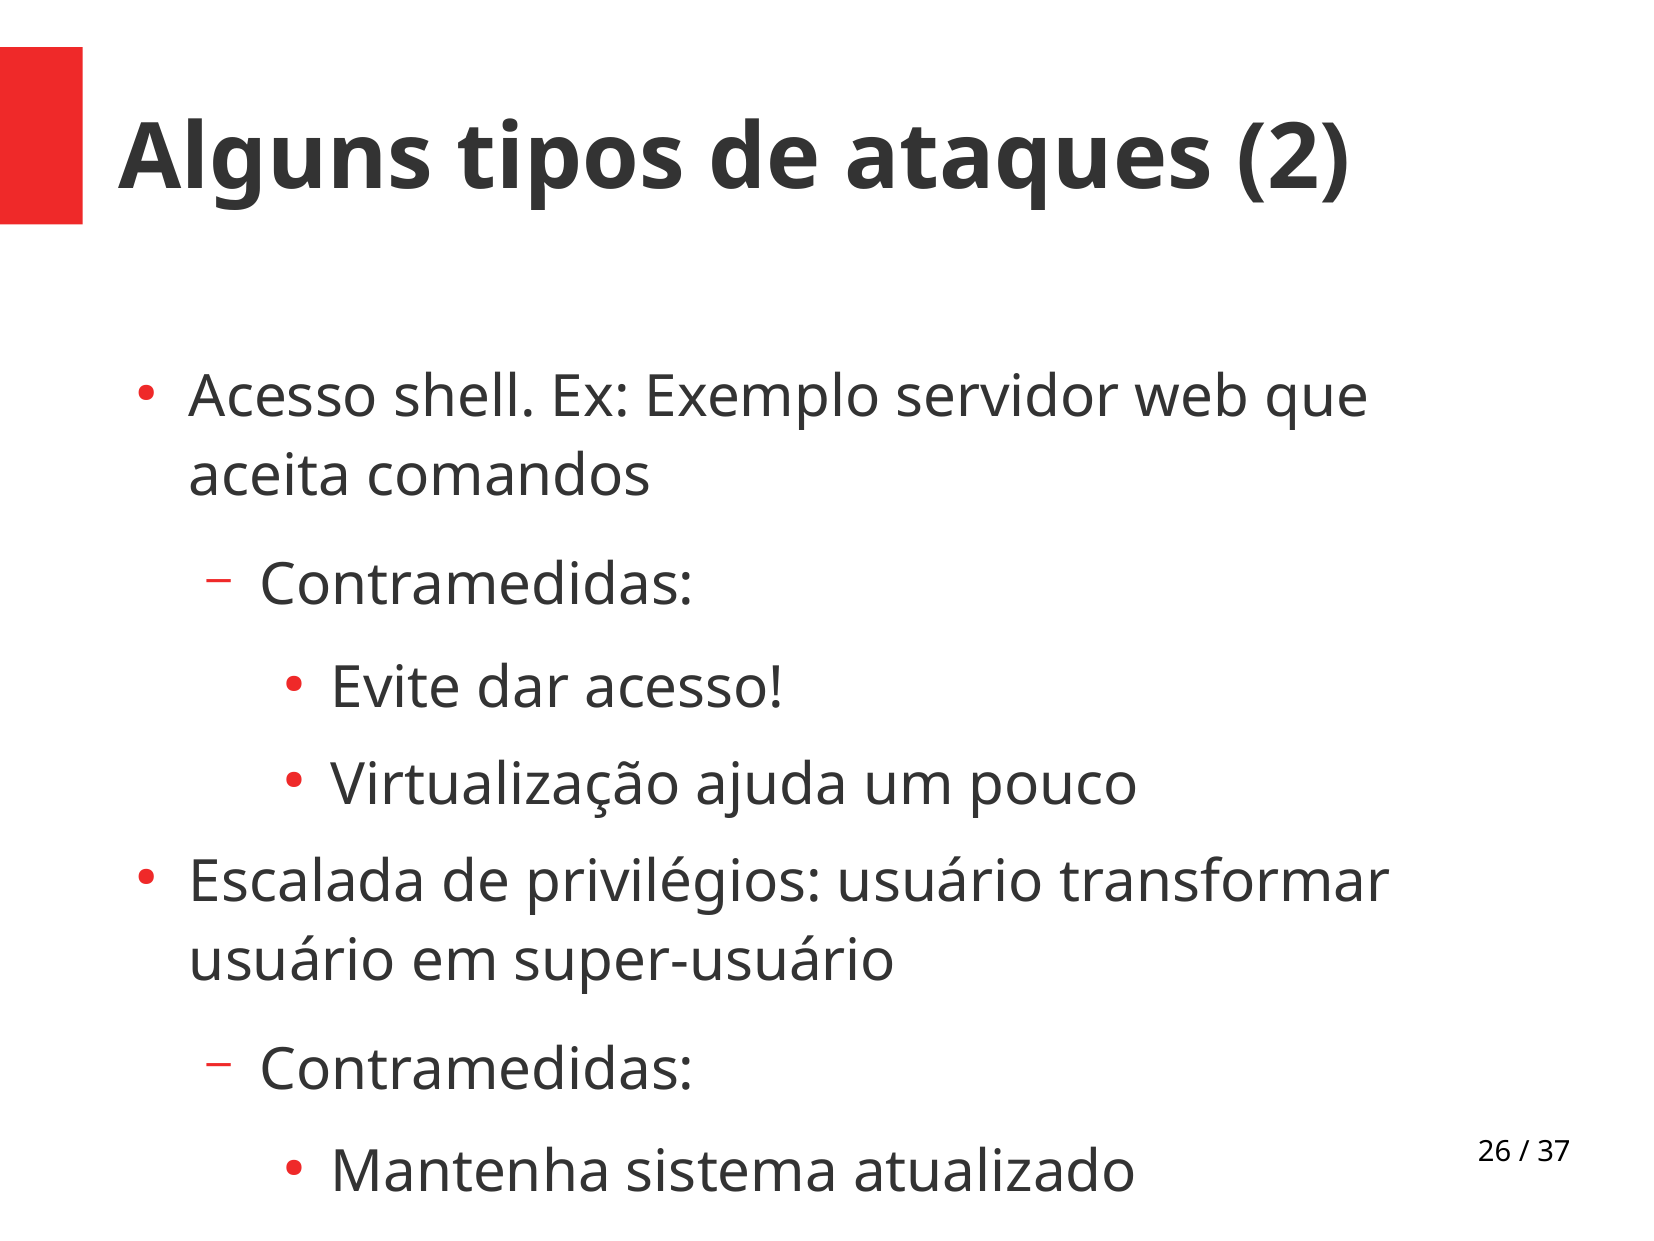

# Alguns tipos de ataques (2)
Acesso shell. Ex: Exemplo servidor web que aceita comandos
Contramedidas:
Evite dar acesso!
Virtualização ajuda um pouco
Escalada de privilégios: usuário transformar usuário em super-usuário
Contramedidas:
Mantenha sistema atualizado
26